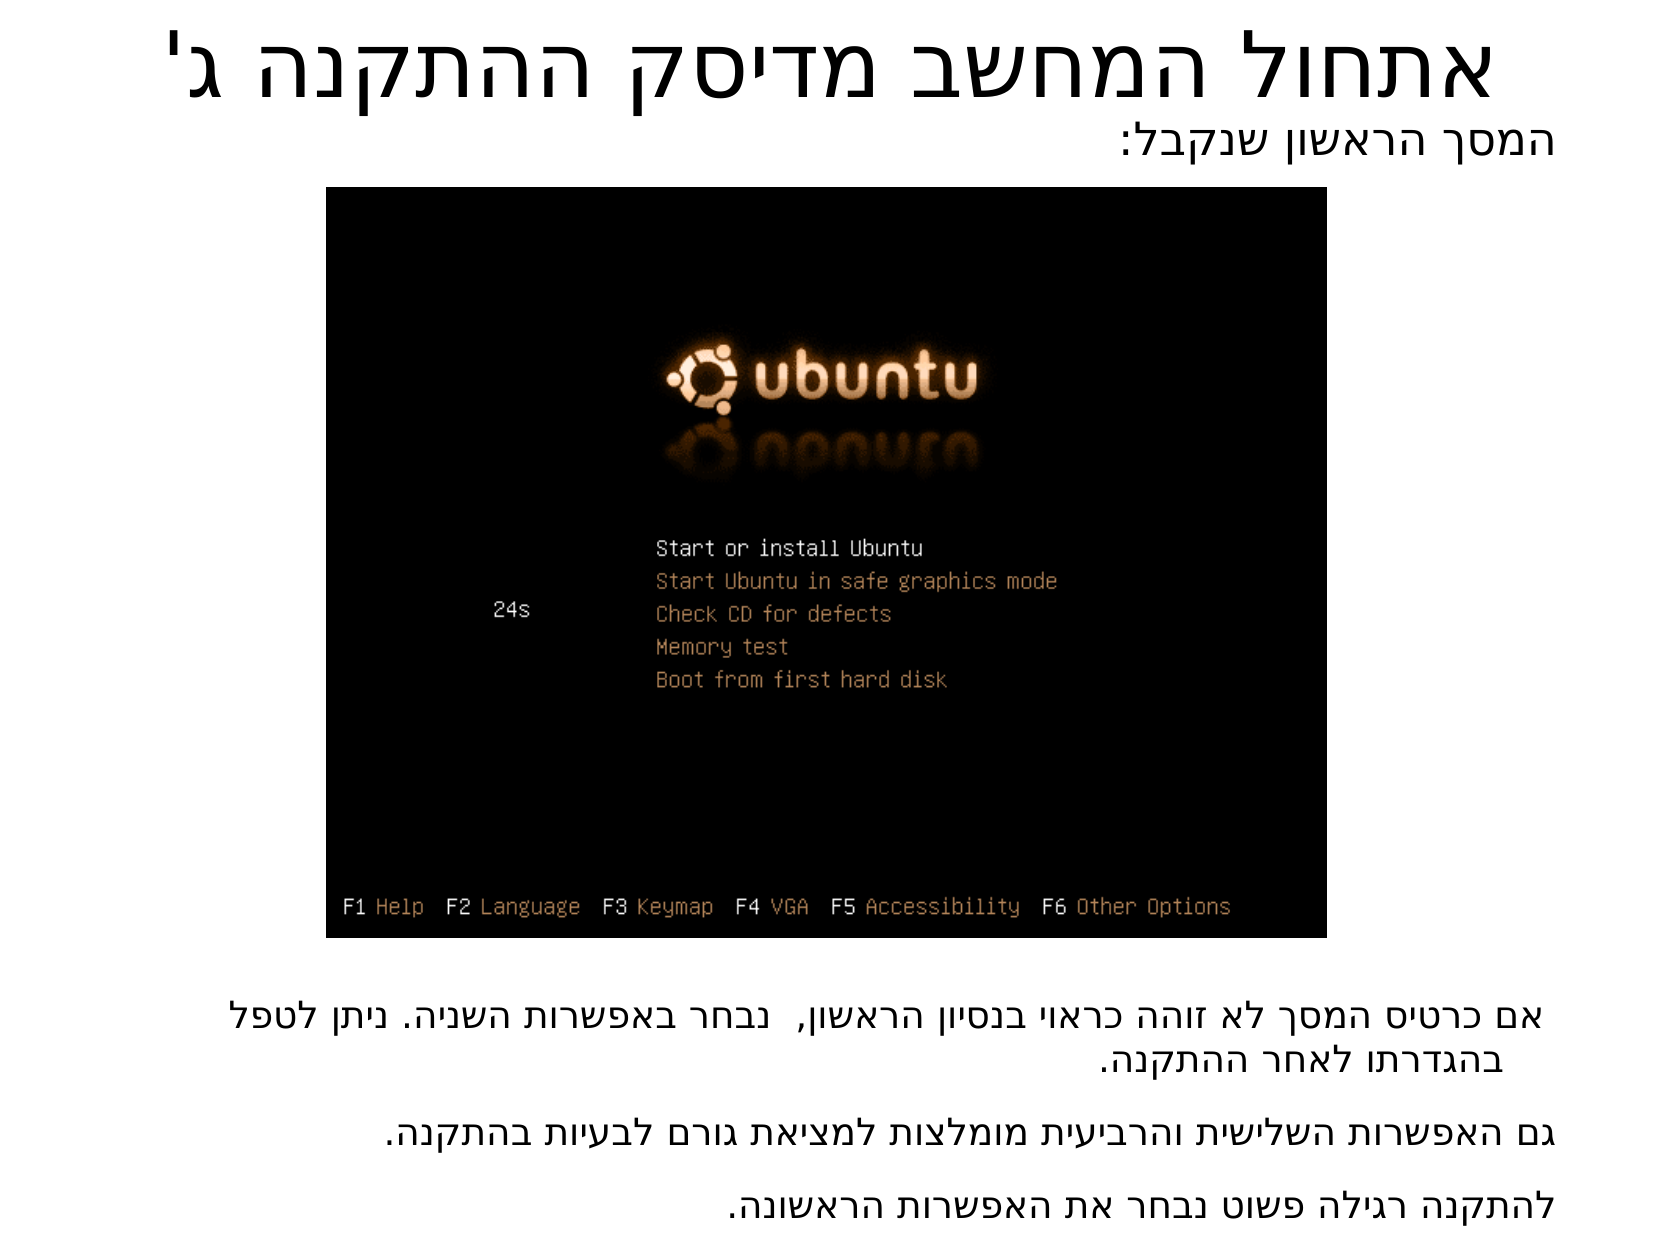

# אתחול המחשב מדיסק ההתקנה ג'
המסך הראשון שנקבל:
 אם כרטיס המסך לא זוהה כראוי בנסיון הראשון, נבחר באפשרות השניה. ניתן לטפל בהגדרתו לאחר ההתקנה.
גם האפשרות השלישית והרביעית מומלצות למציאת גורם לבעיות בהתקנה.
להתקנה רגילה פשוט נבחר את האפשרות הראשונה.